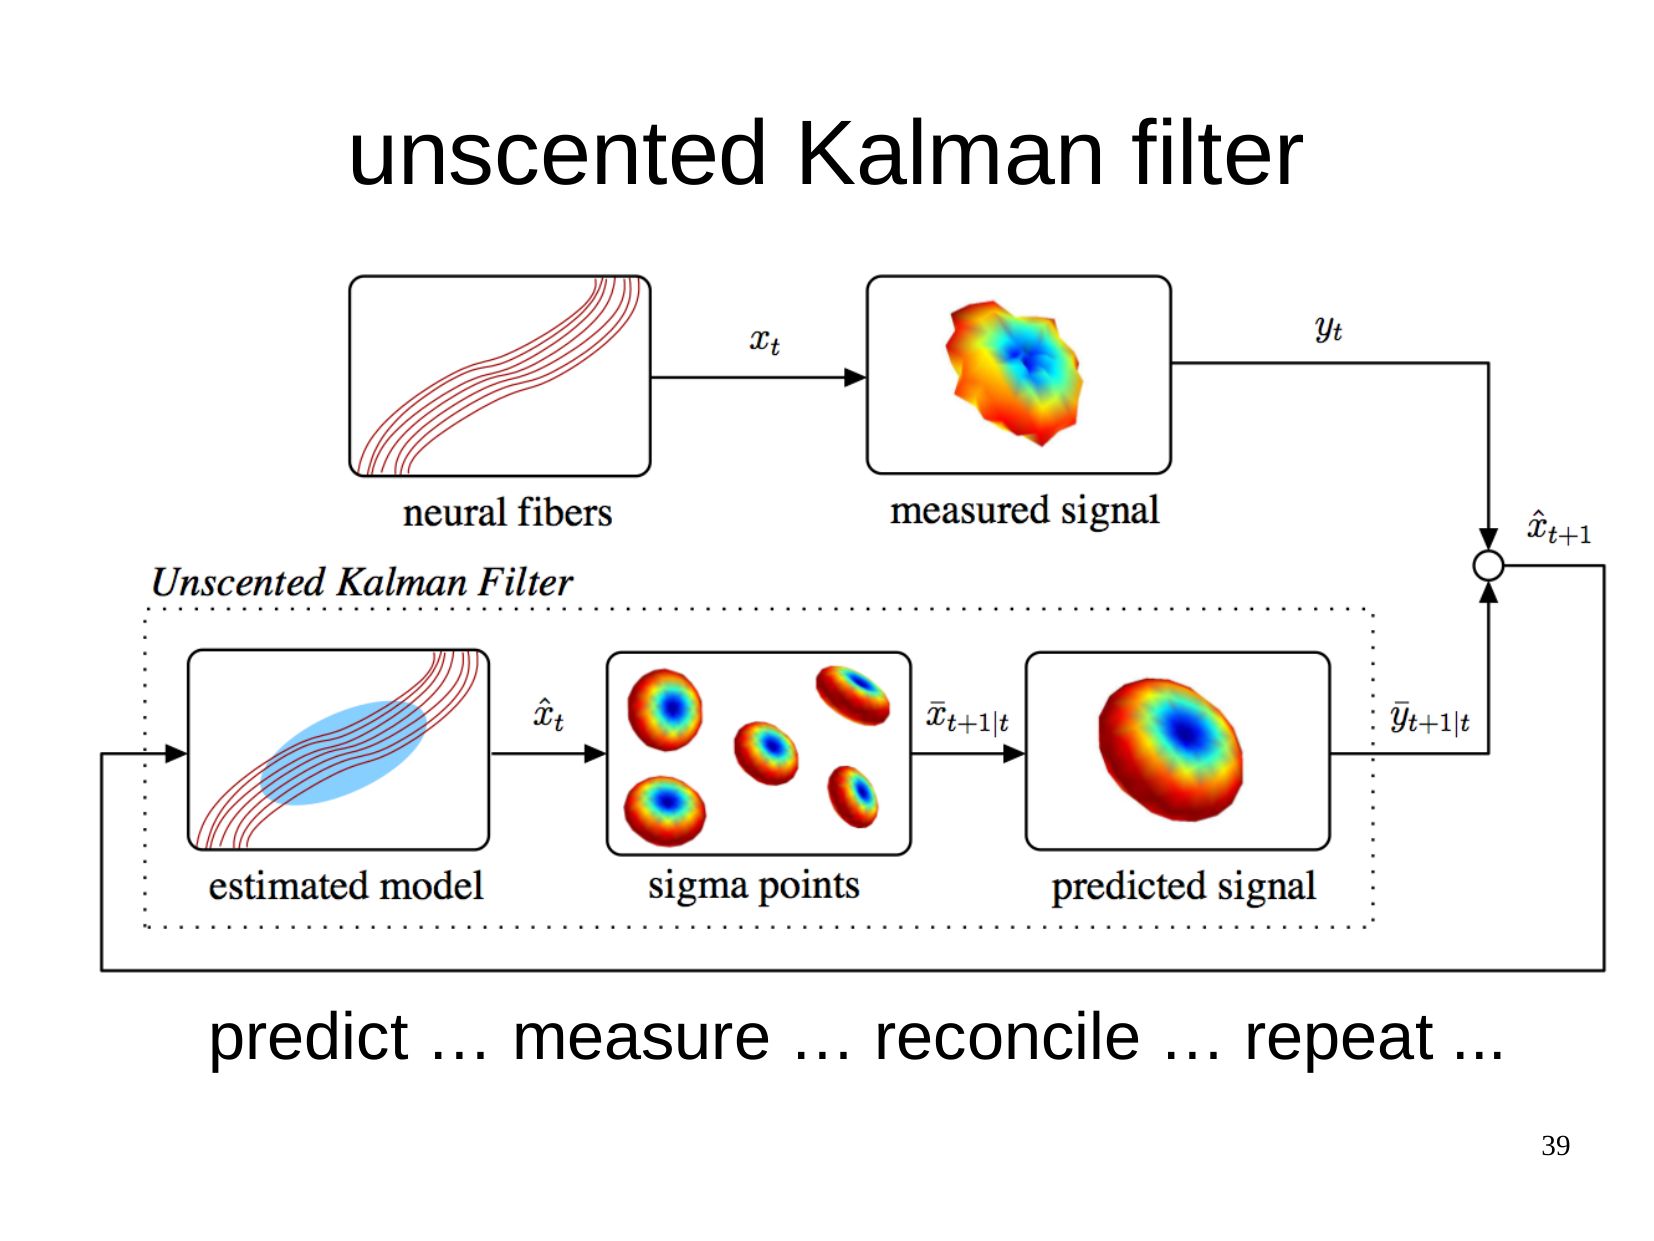

# unscented Kalman filter
predict … measure … reconcile … repeat ...
39